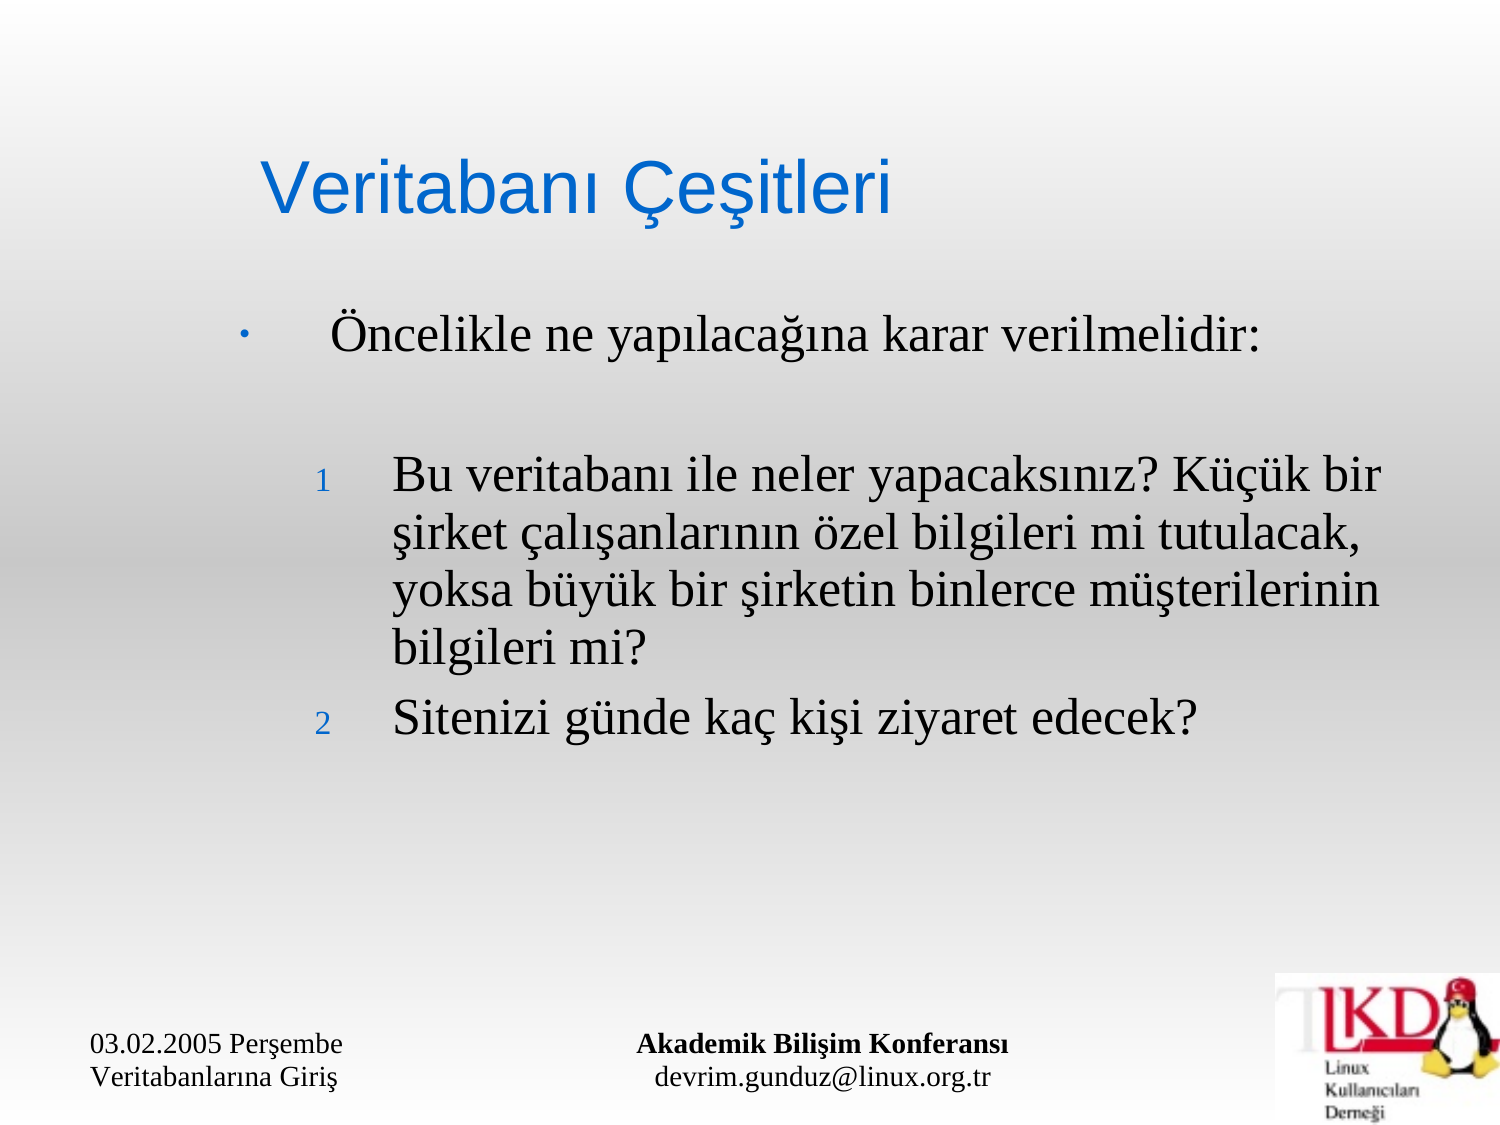

# Veritabanı Çeşitleri
Öncelikle ne yapılacağına karar verilmelidir:
Bu veritabanı ile neler yapacaksınız? Küçük bir şirket çalışanlarının özel bilgileri mi tutulacak, yoksa büyük bir şirketin binlerce müşterilerinin bilgileri mi?
Sitenizi günde kaç kişi ziyaret edecek?